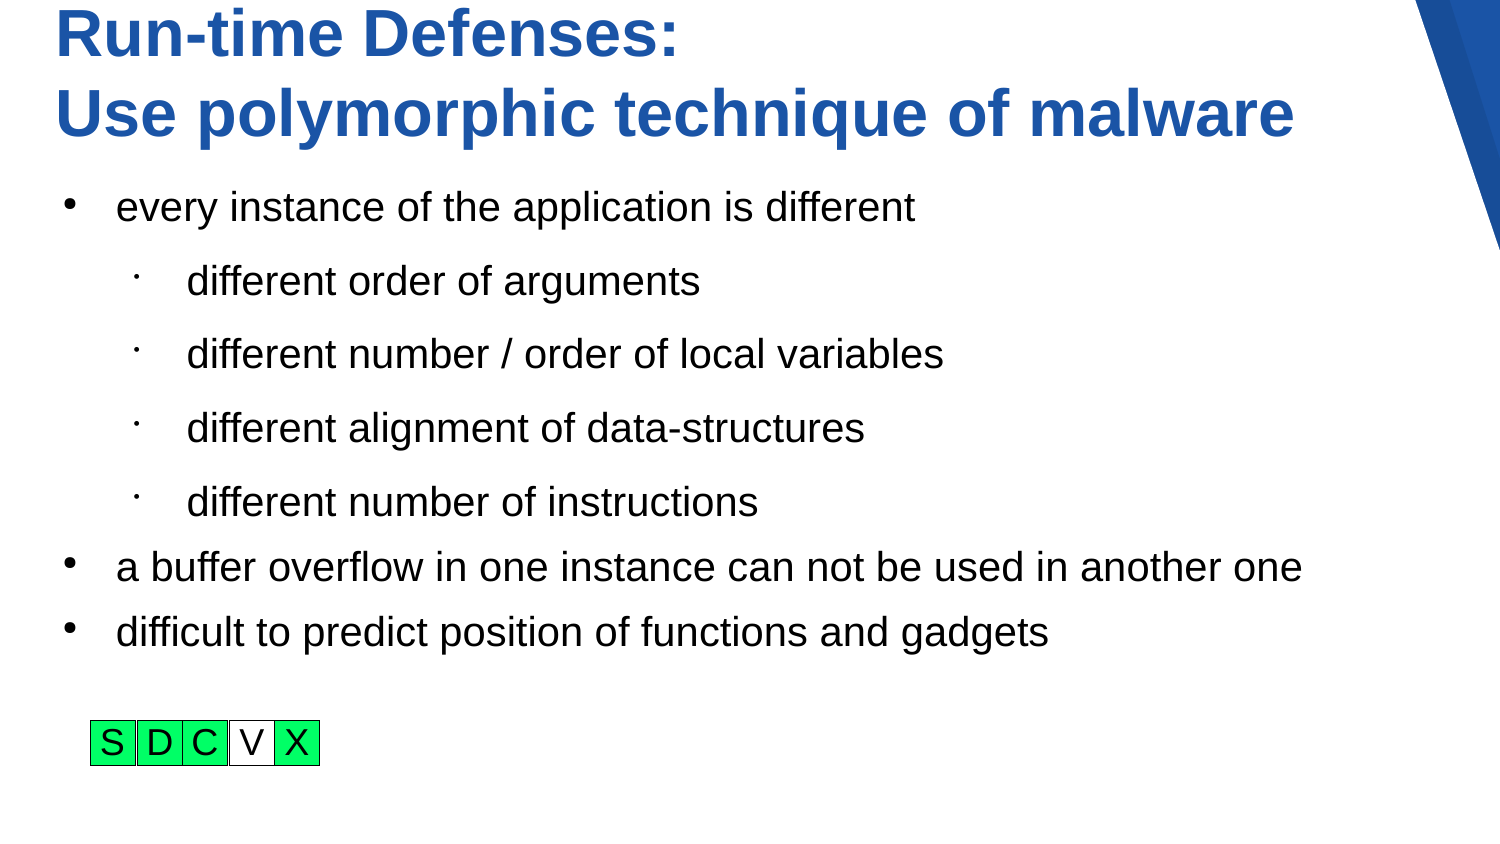

Run-time Defenses:
Use polymorphic technique of malware
# every instance of the application is different
different order of arguments
different number / order of local variables
different alignment of data-structures
different number of instructions
a buffer overflow in one instance can not be used in another one
difficult to predict position of functions and gadgets
S
D
C
V
X